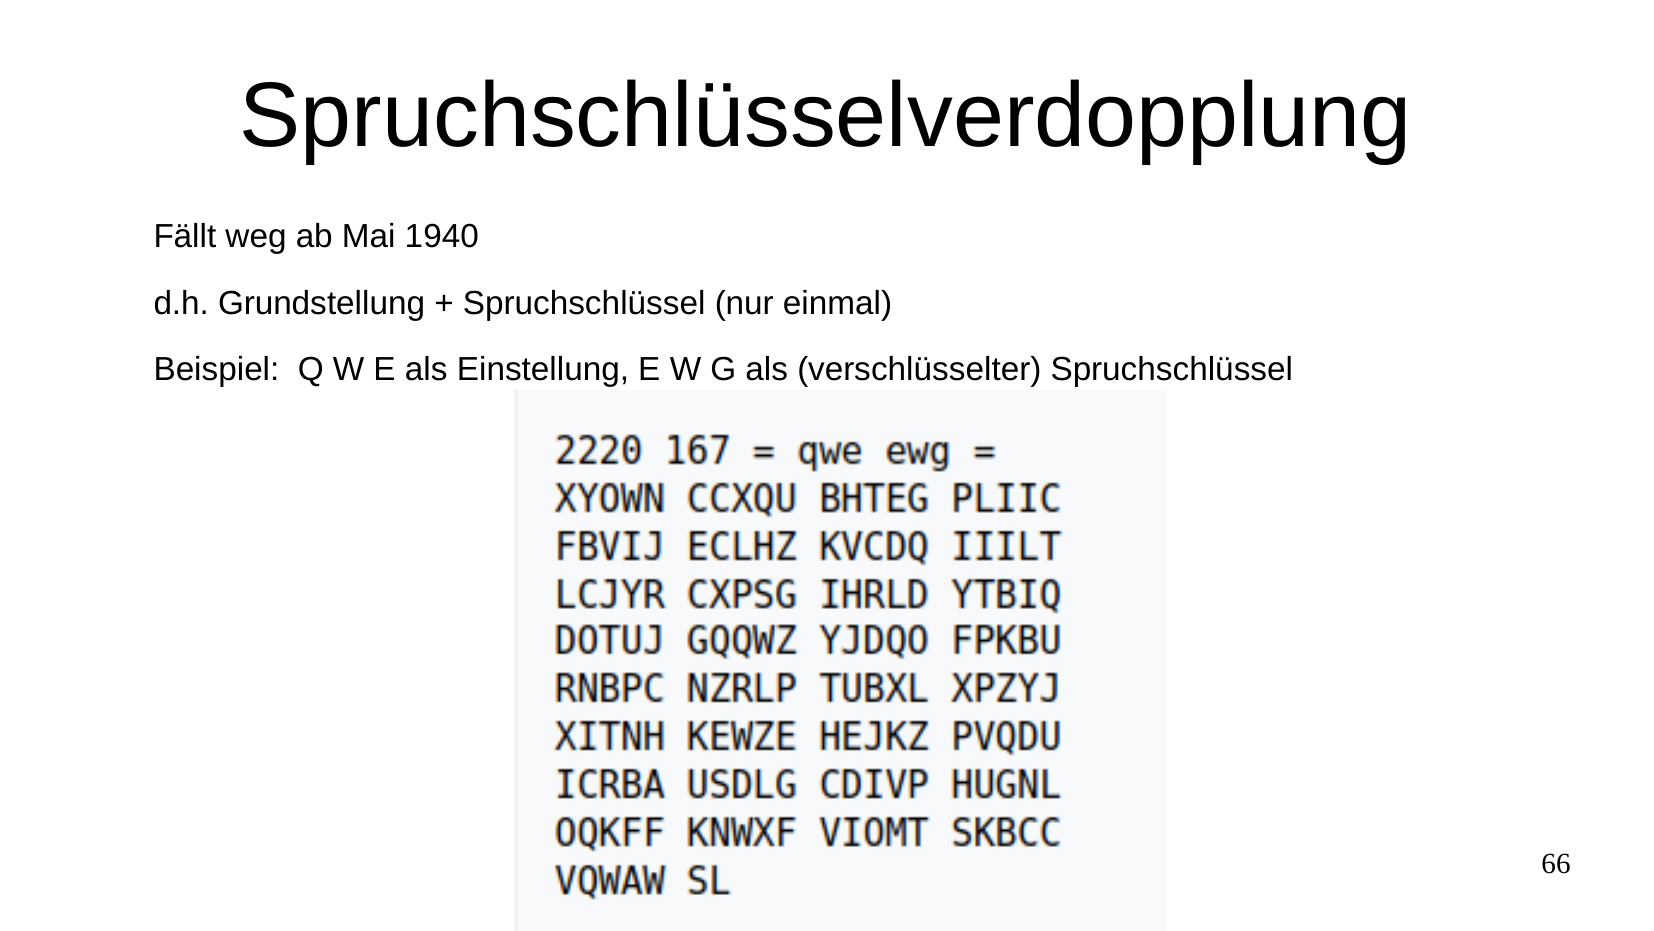

# Spruchschlüsselverdopplung
Fällt weg ab Mai 1940
d.h. Grundstellung + Spruchschlüssel (nur einmal)
Beispiel: Q W E als Einstellung, E W G als (verschlüsselter) Spruchschlüssel
66